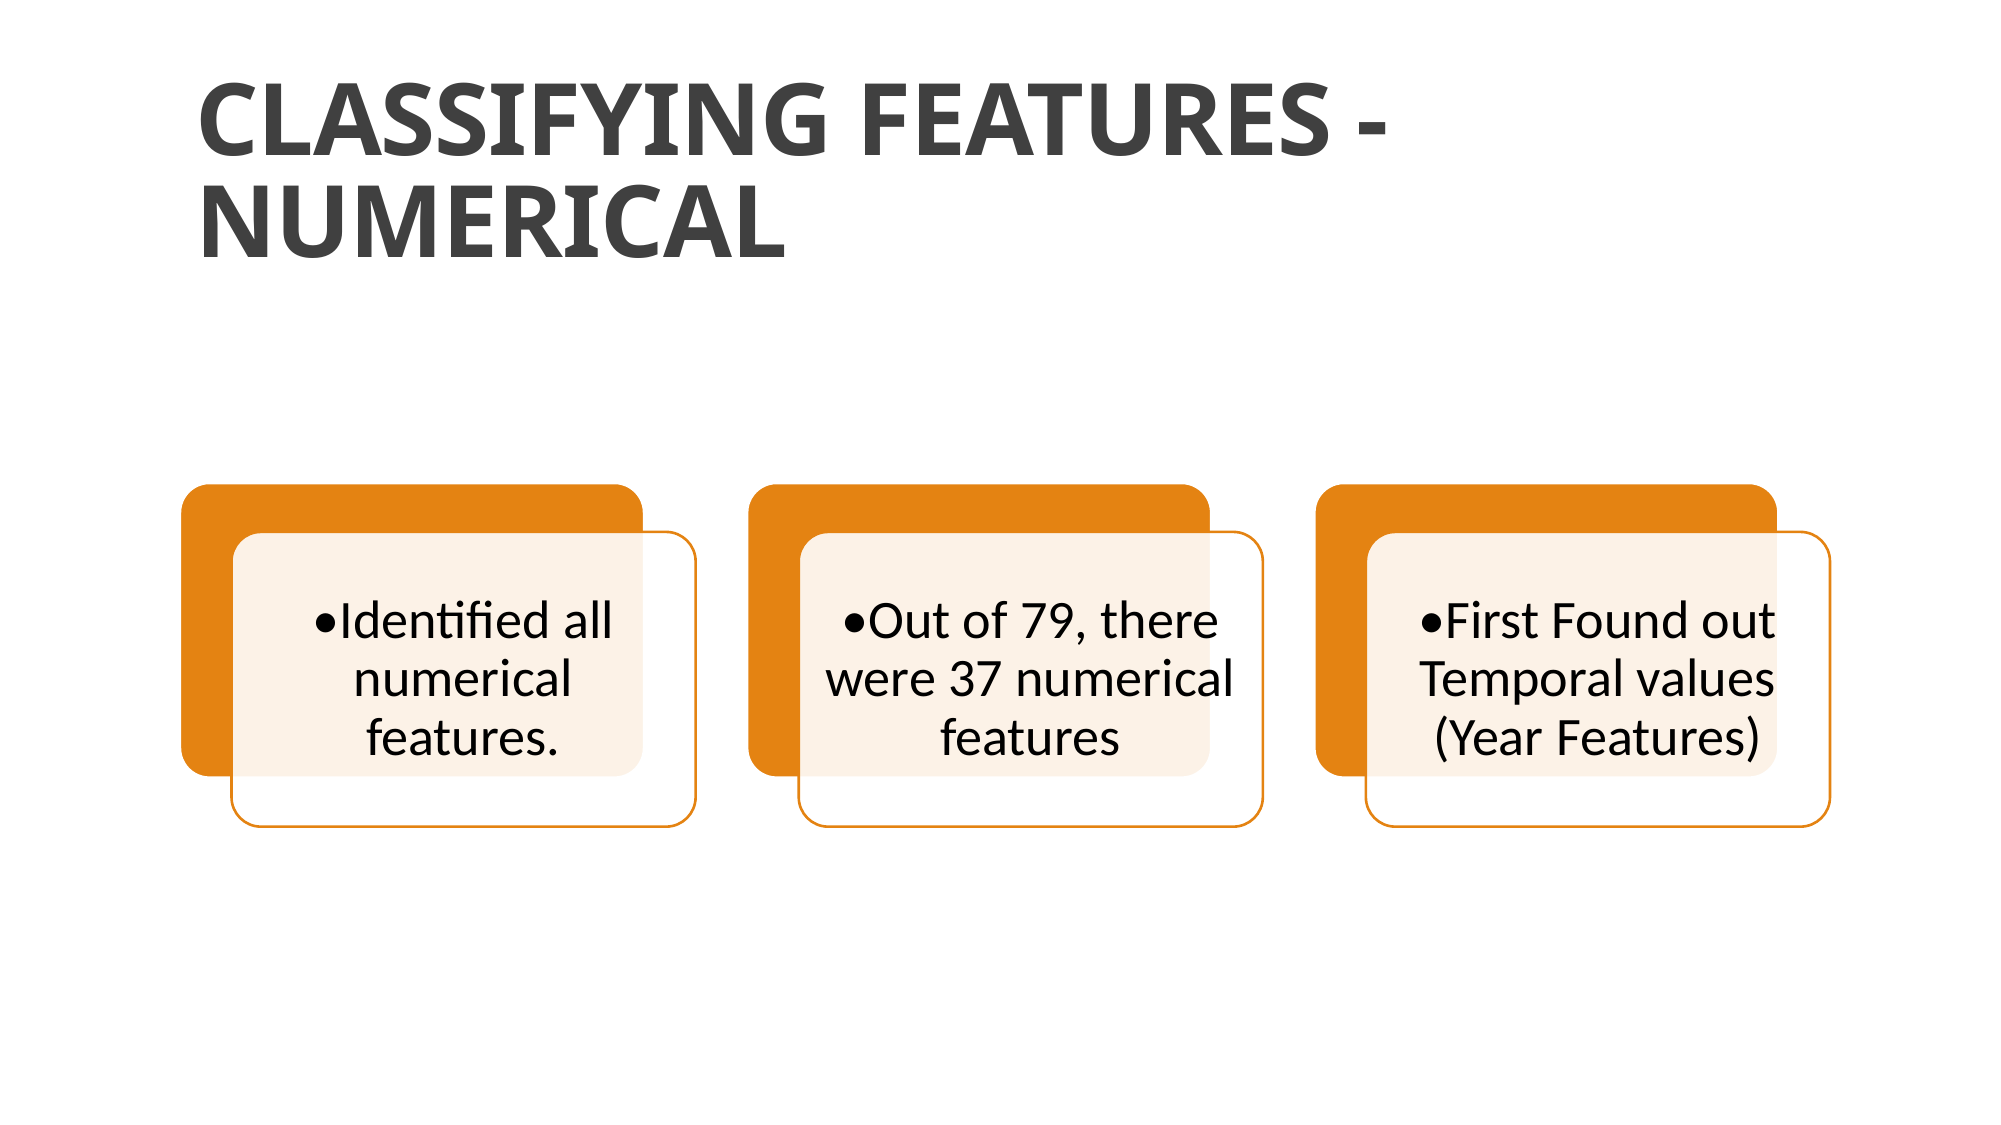

# Classifying Features - Numerical
•Identified all numerical features.
•Out of 79, there were 37 numerical features
•First Found out Temporal values (Year Features)